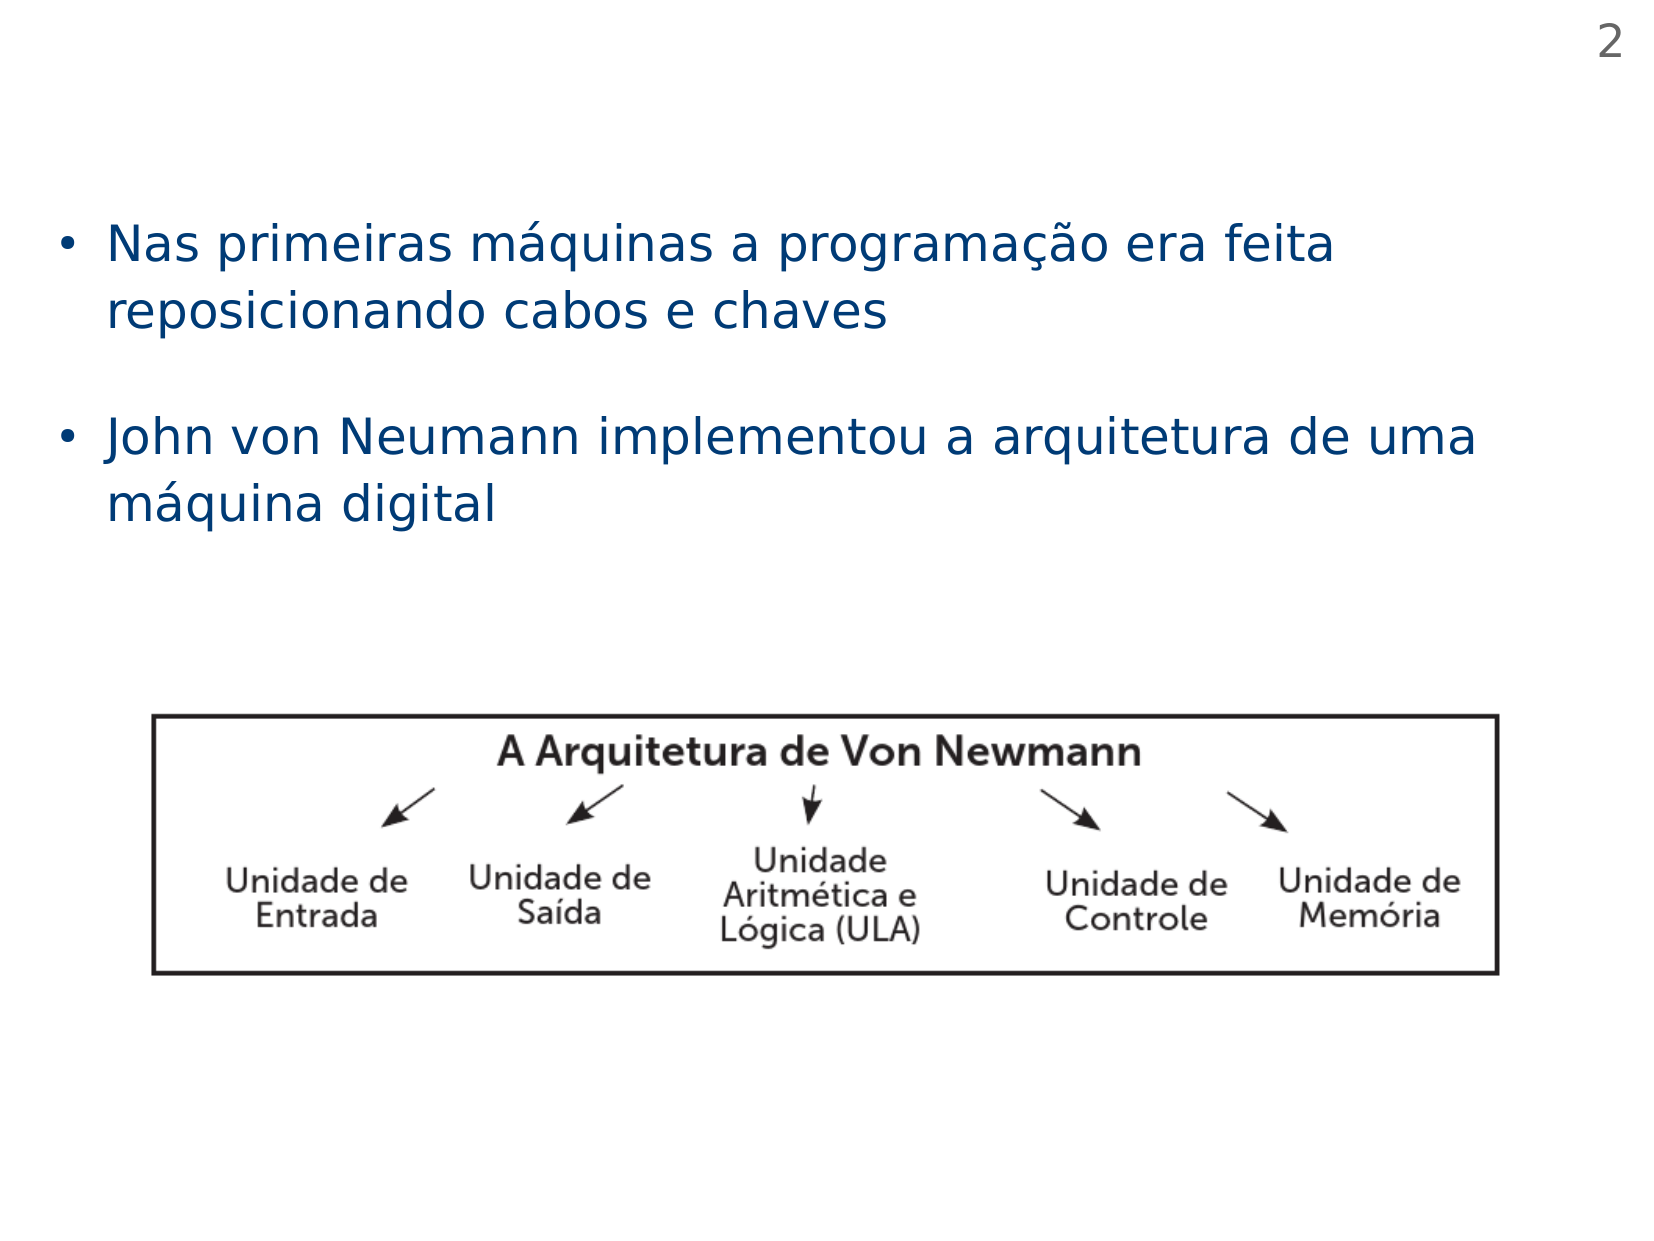

2
#
Nas primeiras máquinas a programação era feita reposicionando cabos e chaves
John von Neumann implementou a arquitetura de uma máquina digital